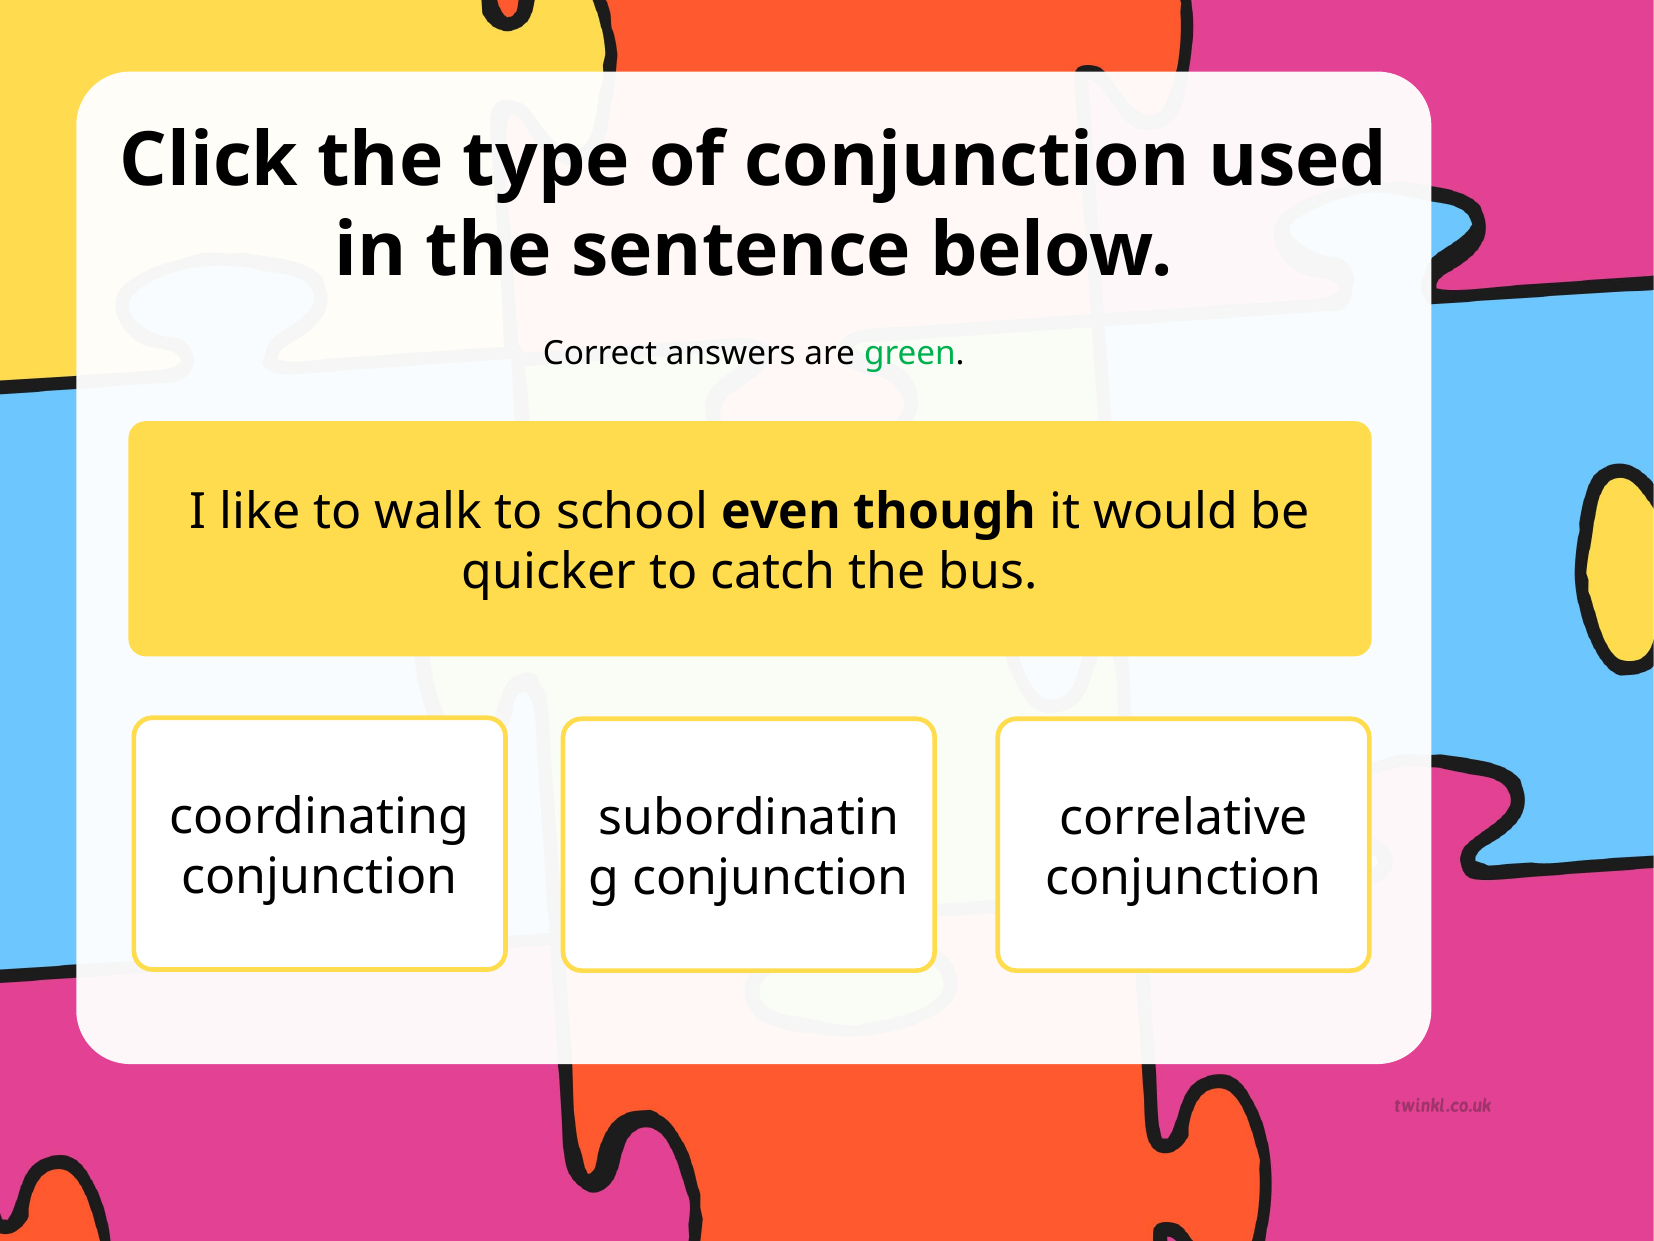

Click the type of conjunction used in the sentence below.
Correct answers are green.
I like to walk to school even though it would be quicker to catch the bus.
coordinating
conjunction
subordinating conjunction
correlative conjunction